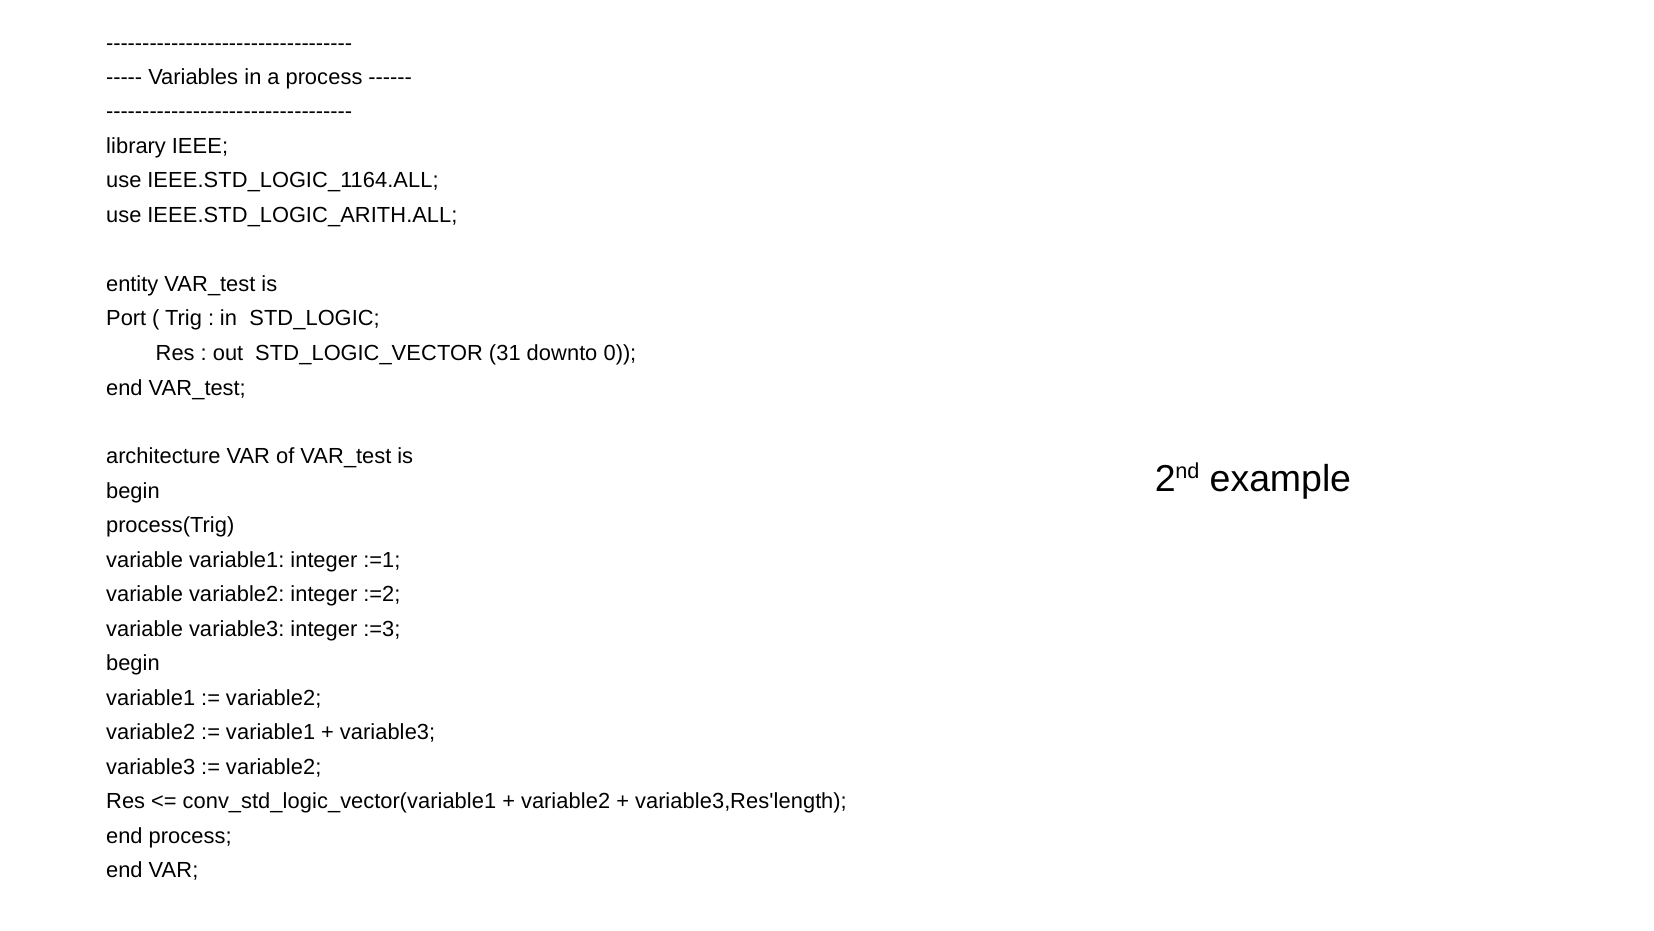

# ----------------------------------
----- Variables in a process ------
----------------------------------
library IEEE;
use IEEE.STD_LOGIC_1164.ALL;
use IEEE.STD_LOGIC_ARITH.ALL;
entity VAR_test is
Port ( Trig : in STD_LOGIC;
 	Res : out STD_LOGIC_VECTOR (31 downto 0));
end VAR_test;
architecture VAR of VAR_test is
begin
process(Trig)
variable variable1: integer :=1;
variable variable2: integer :=2;
variable variable3: integer :=3;
begin
variable1 := variable2;
variable2 := variable1 + variable3;
variable3 := variable2;
Res <= conv_std_logic_vector(variable1 + variable2 + variable3,Res'length);
end process;
end VAR;
2nd example